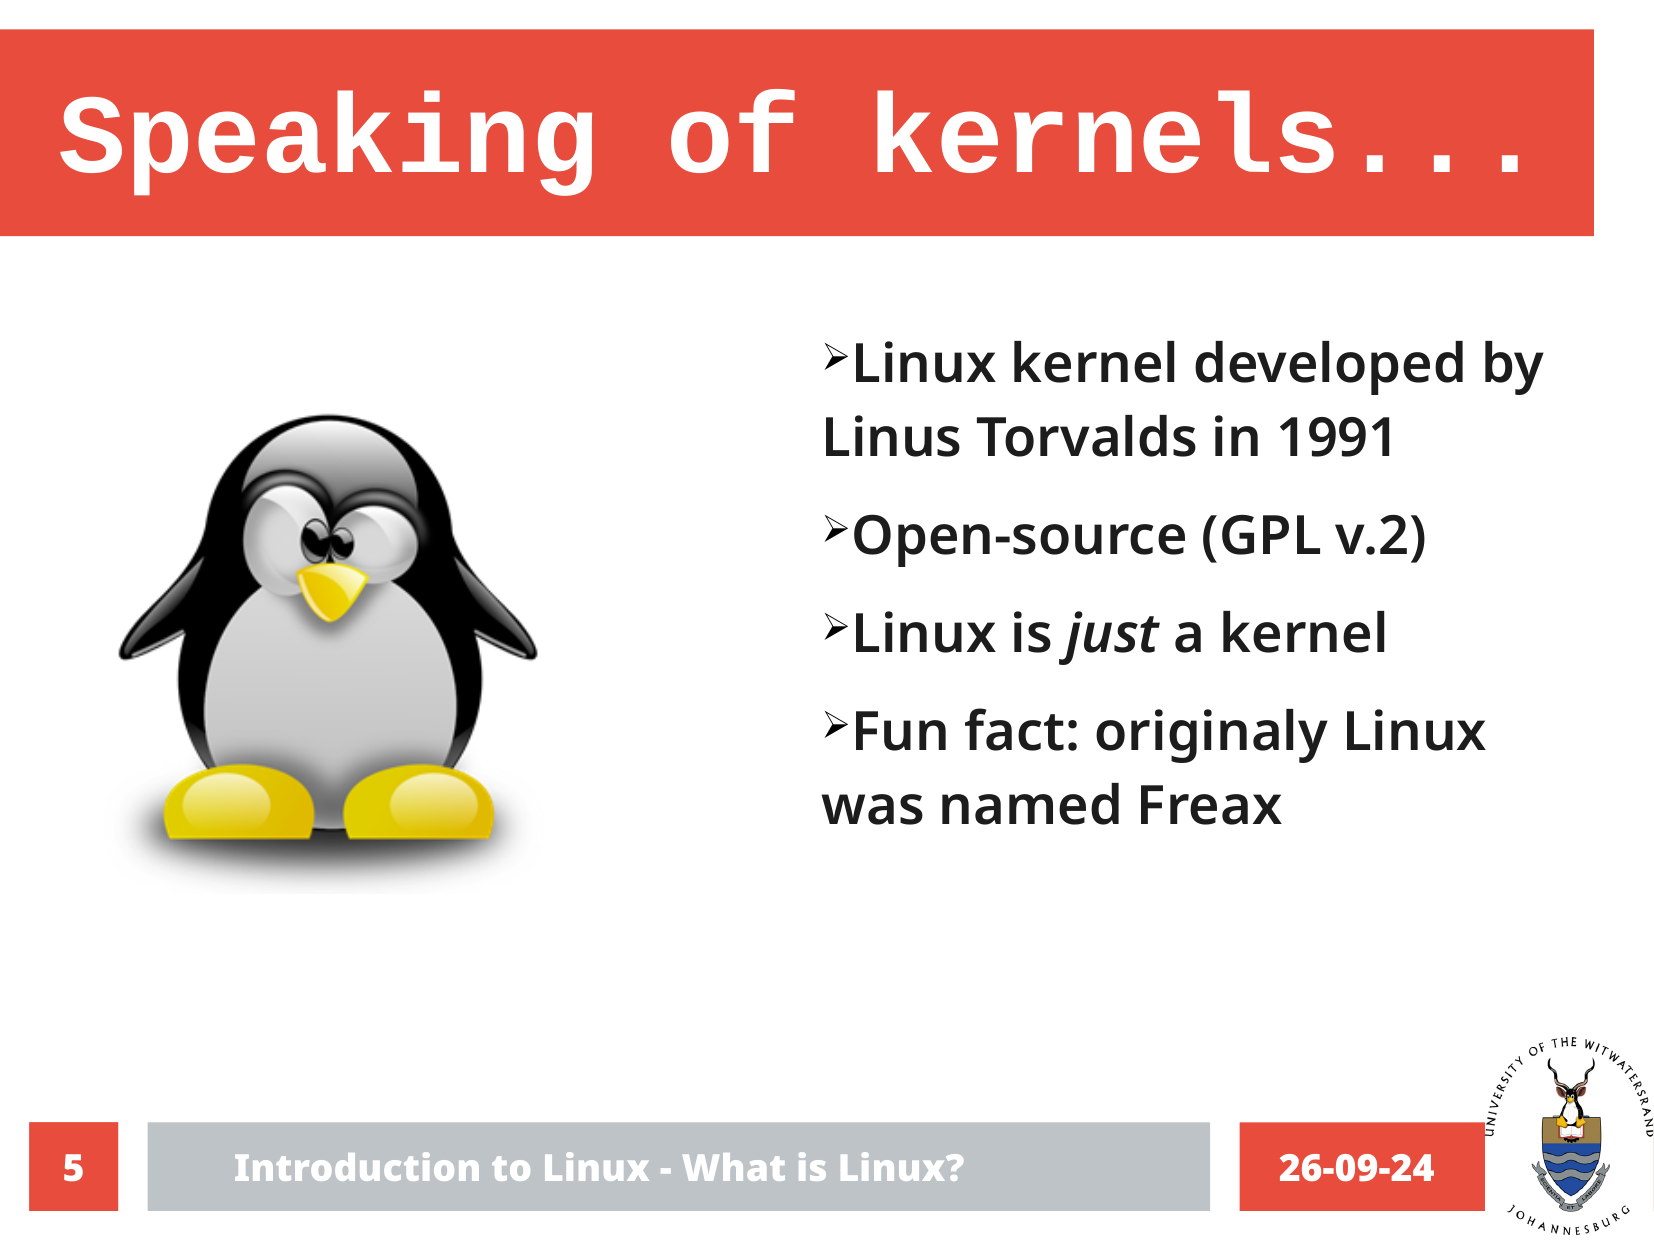

# Speaking of kernels...
Linux kernel developed by Linus Torvalds in 1991
Open-source (GPL v.2)
Linux is just a kernel
Fun fact: originaly Linux was named Freax
5
 Introduction to Linux - What is Linux?